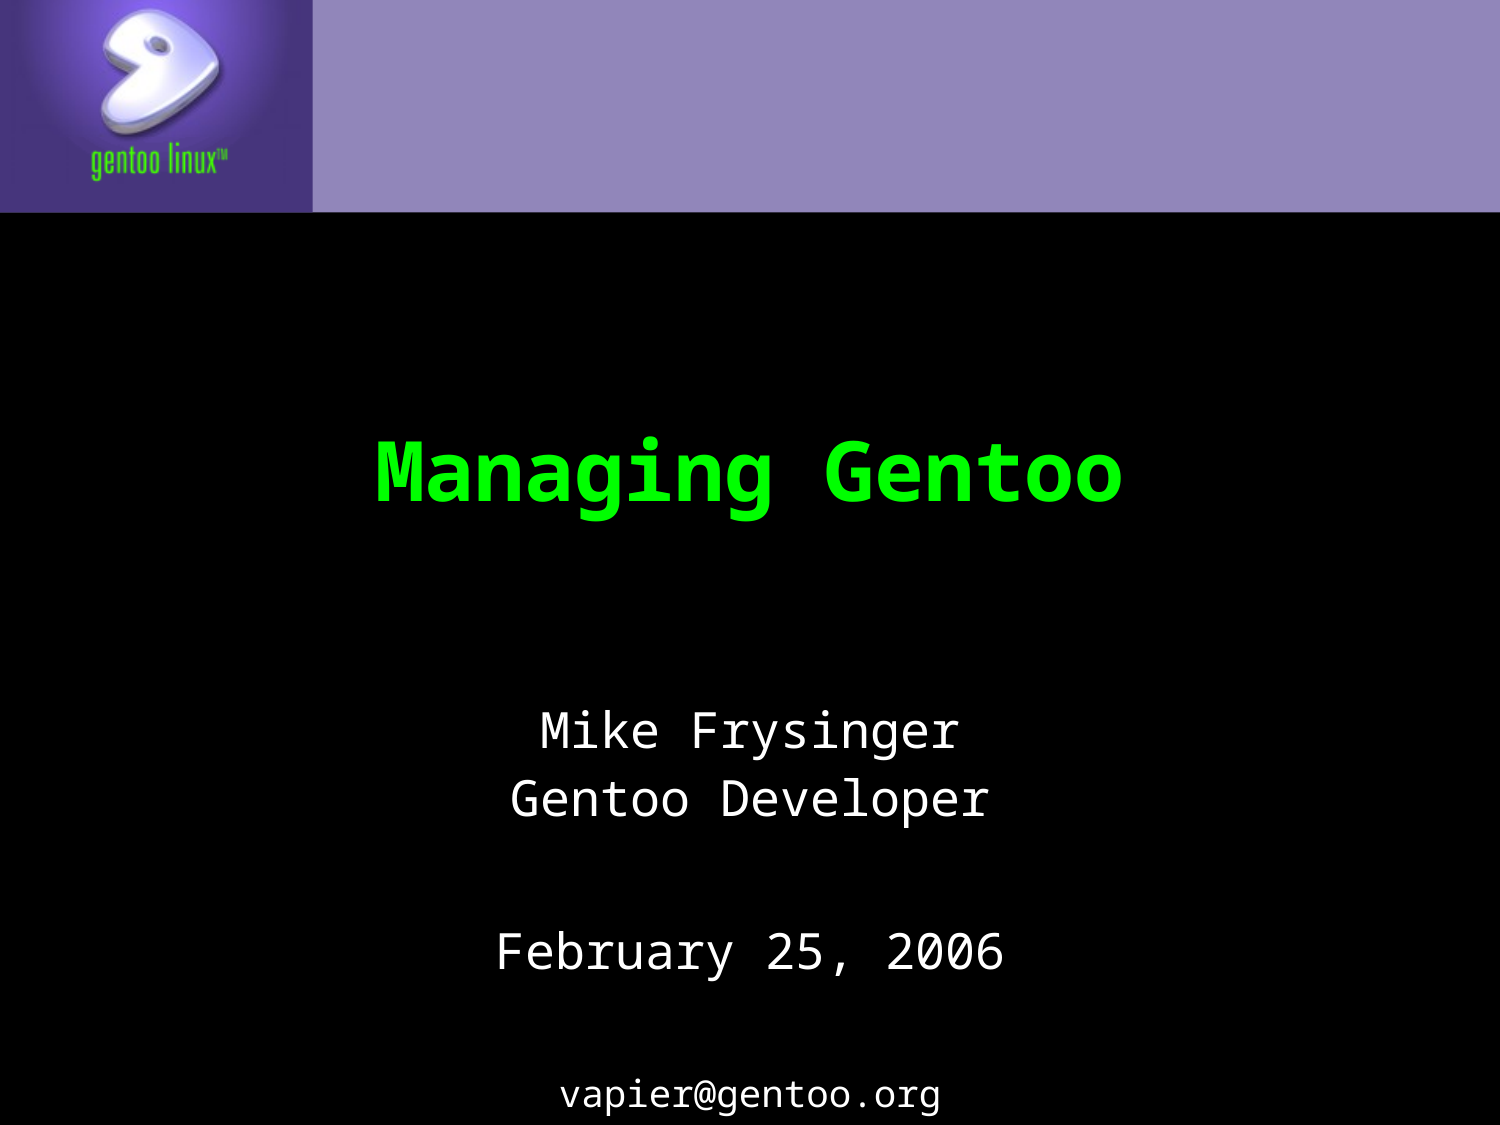

# Managing Gentoo
Mike Frysinger
Gentoo Developer
February 25, 2006
vapier@gentoo.org